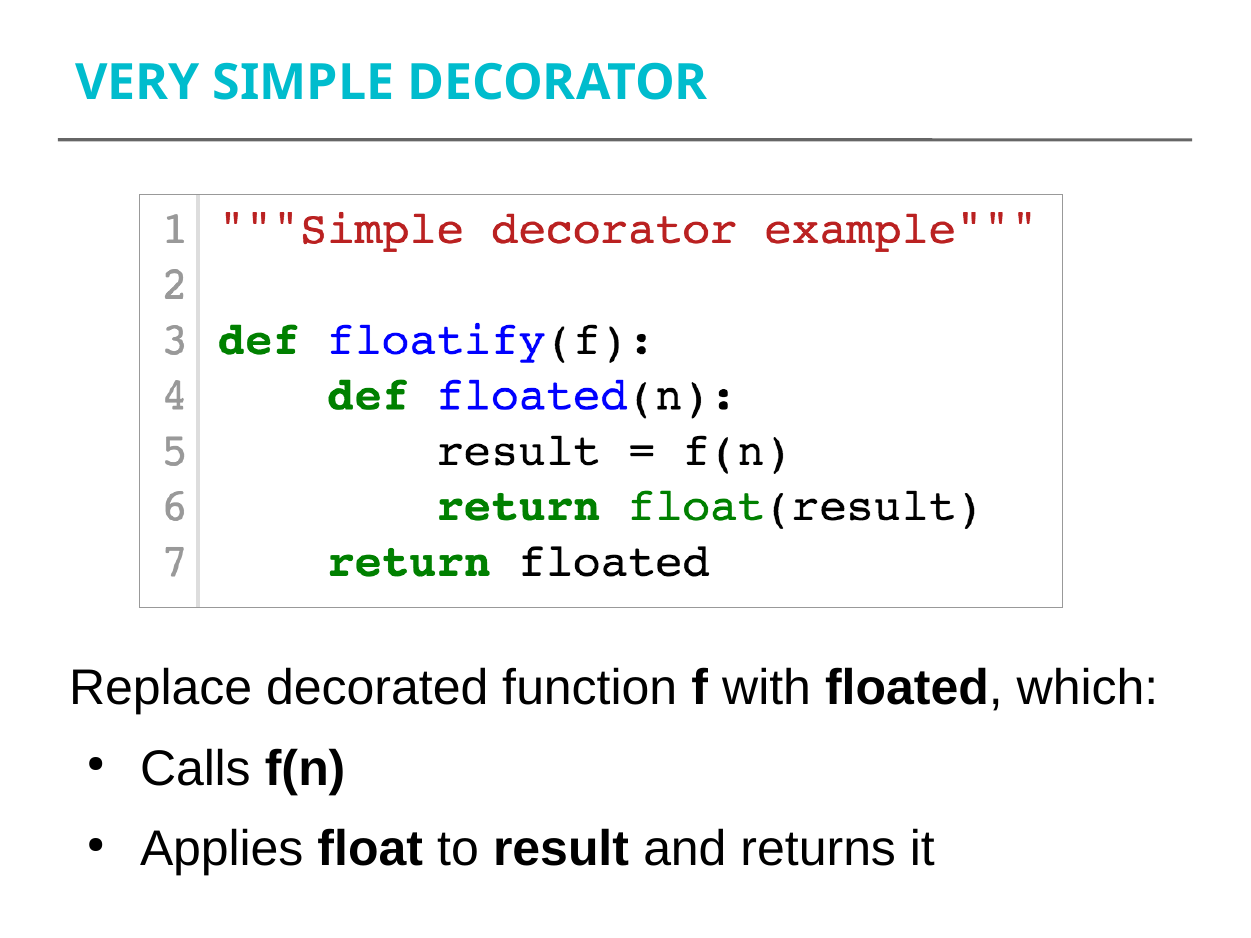

# VERY SIMPLE DECORATOR
Replace decorated function f with floated, which:
Calls f(n)
Applies float to result and returns it